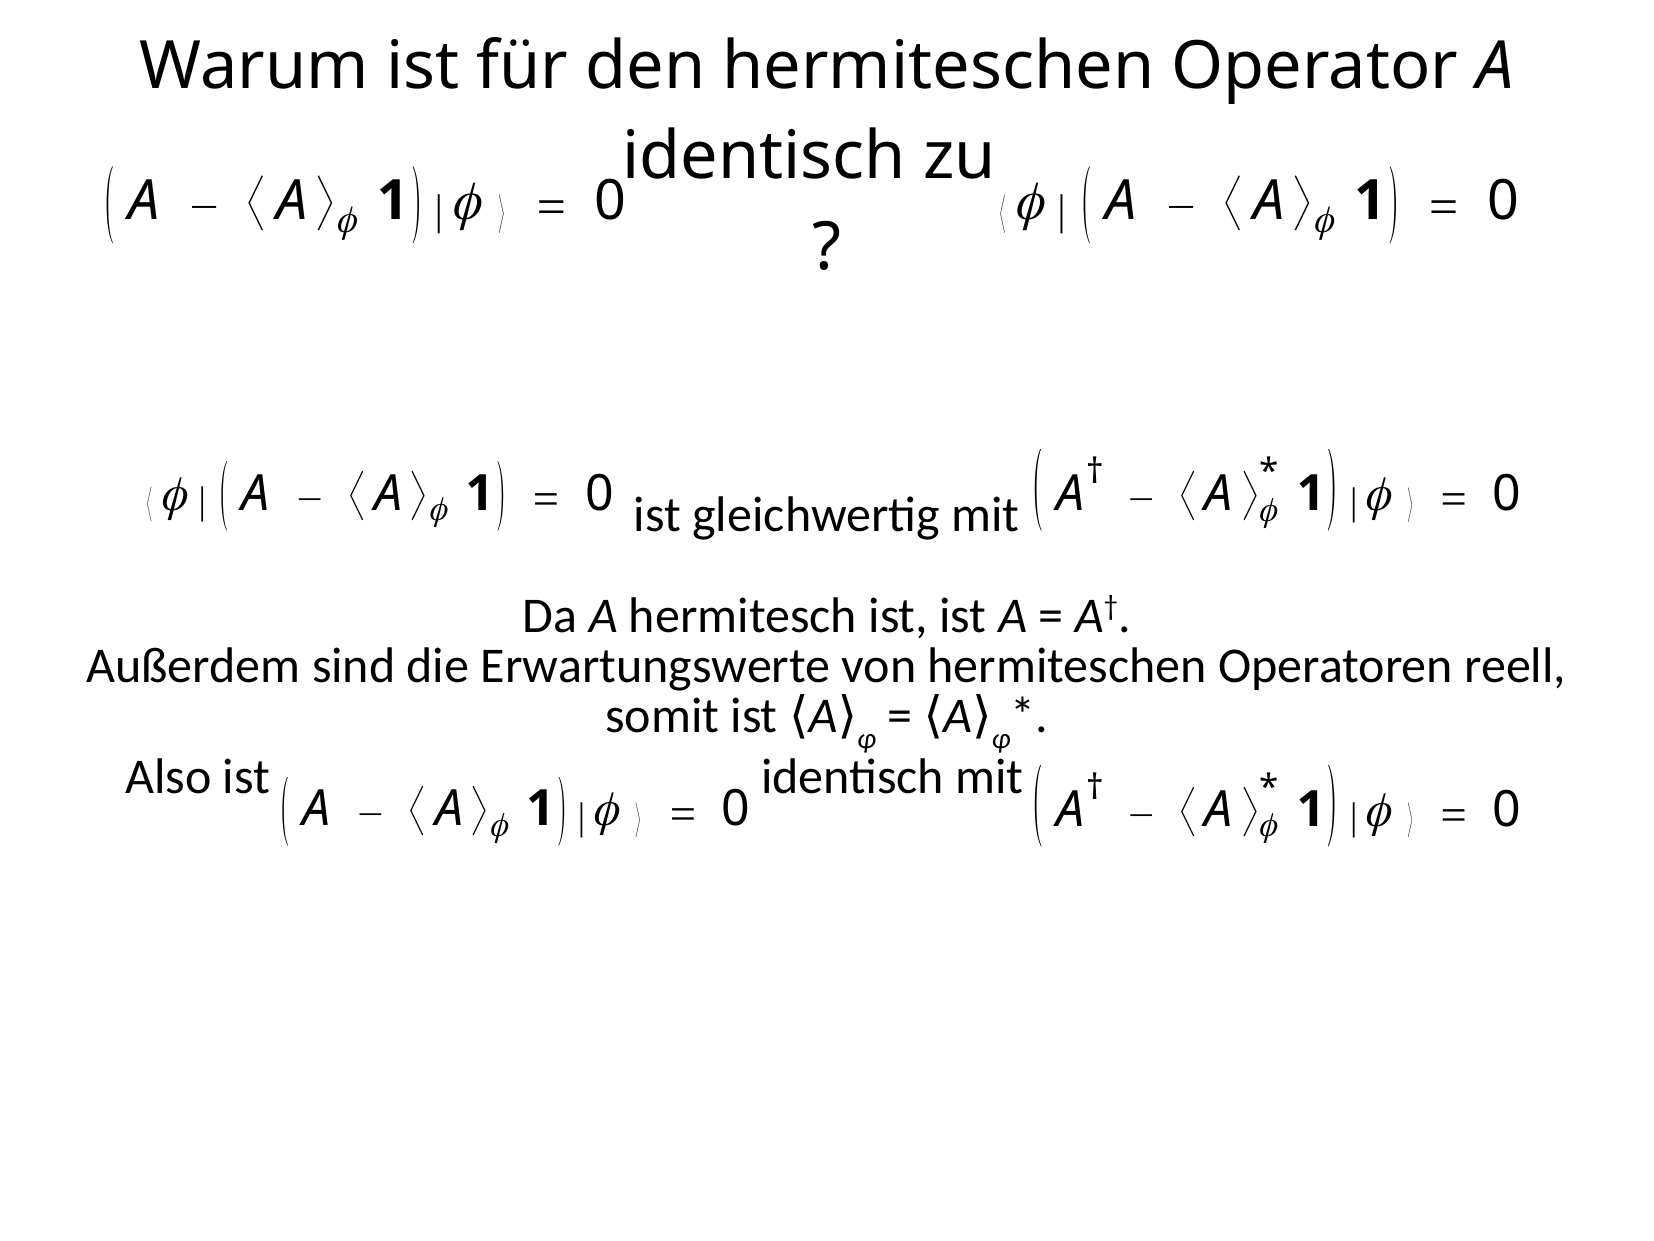

# Warum ist für den hermiteschen Operator A identisch zu	 							 ?
ist gleichwertig mit
Da A hermitesch ist, ist A = A†.
Außerdem sind die Erwartungswerte von hermiteschen Operatoren reell, somit ist ⟨A⟩φ = ⟨A⟩φ*.
Also ist 						 identisch mit